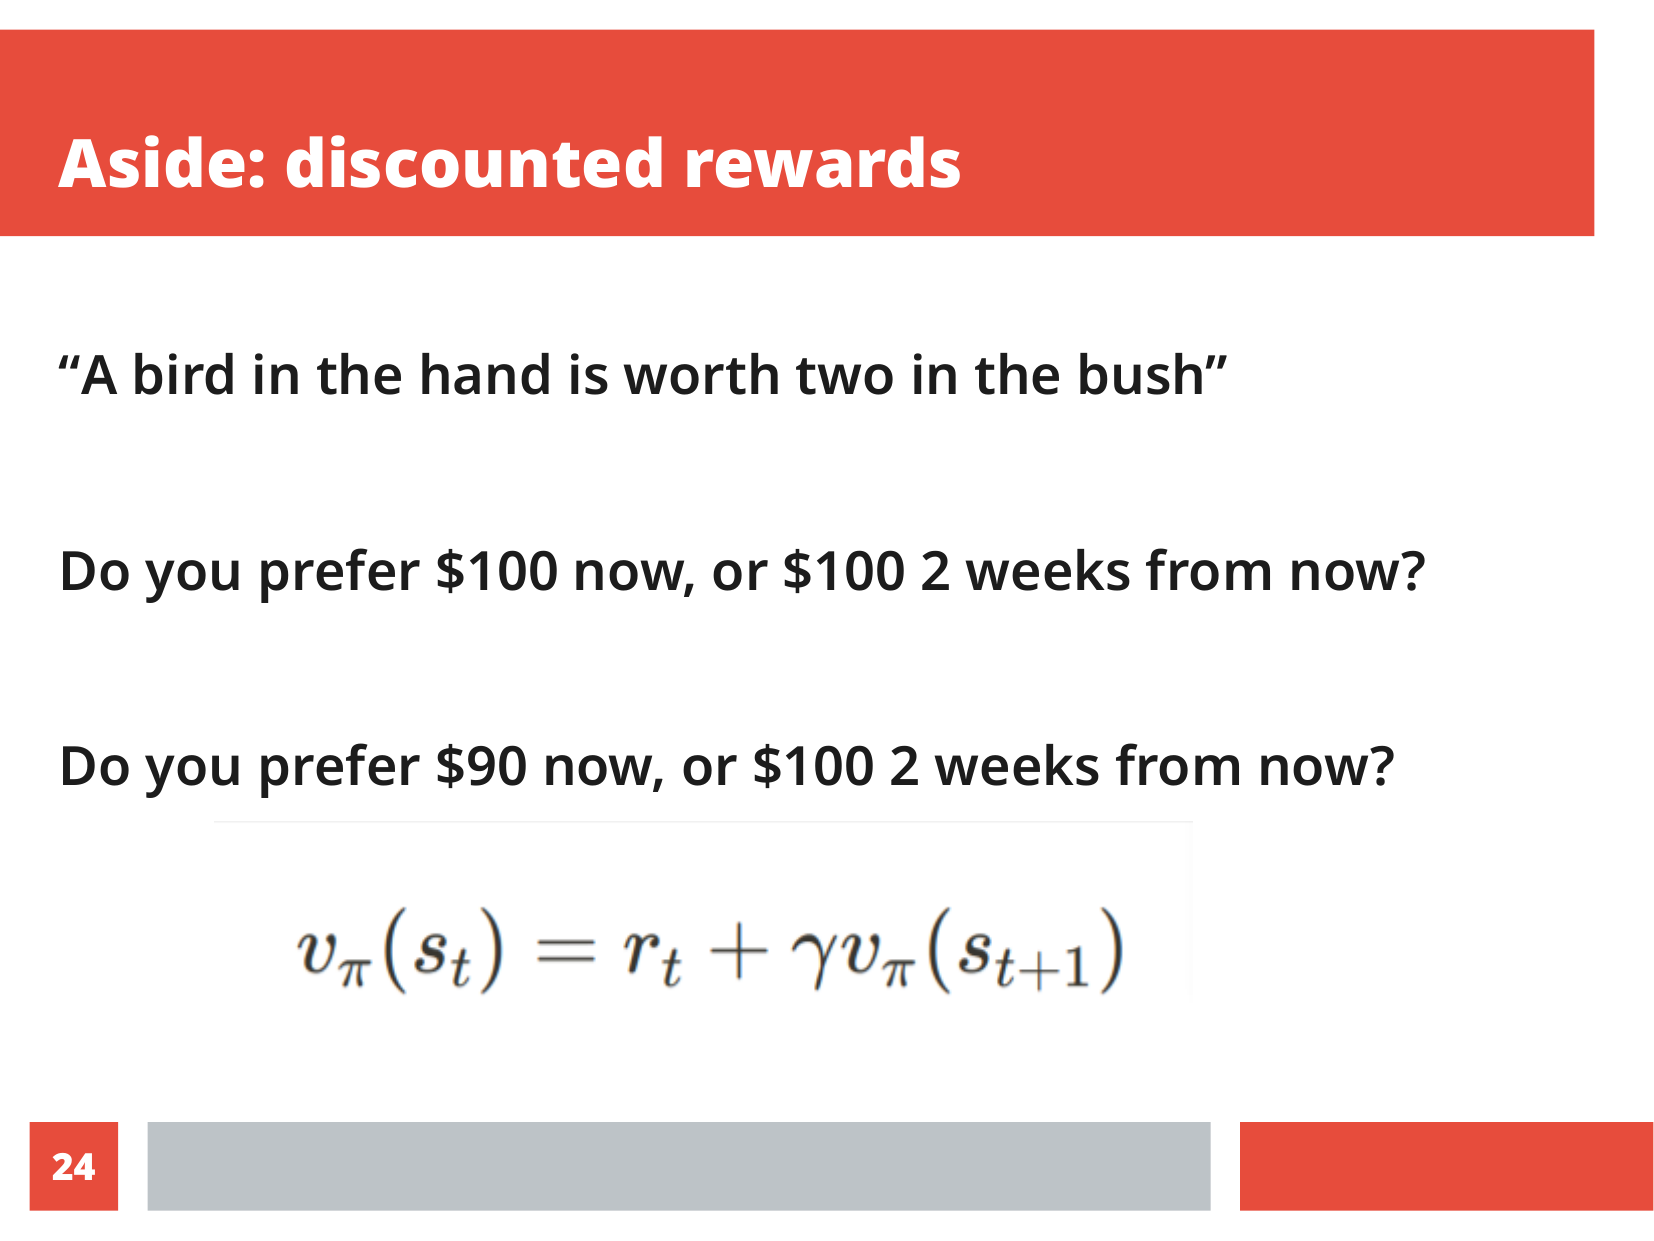

# Aside: discounted rewards
“A bird in the hand is worth two in the bush”
Do you prefer $100 now, or $100 2 weeks from now?
Do you prefer $90 now, or $100 2 weeks from now?
24